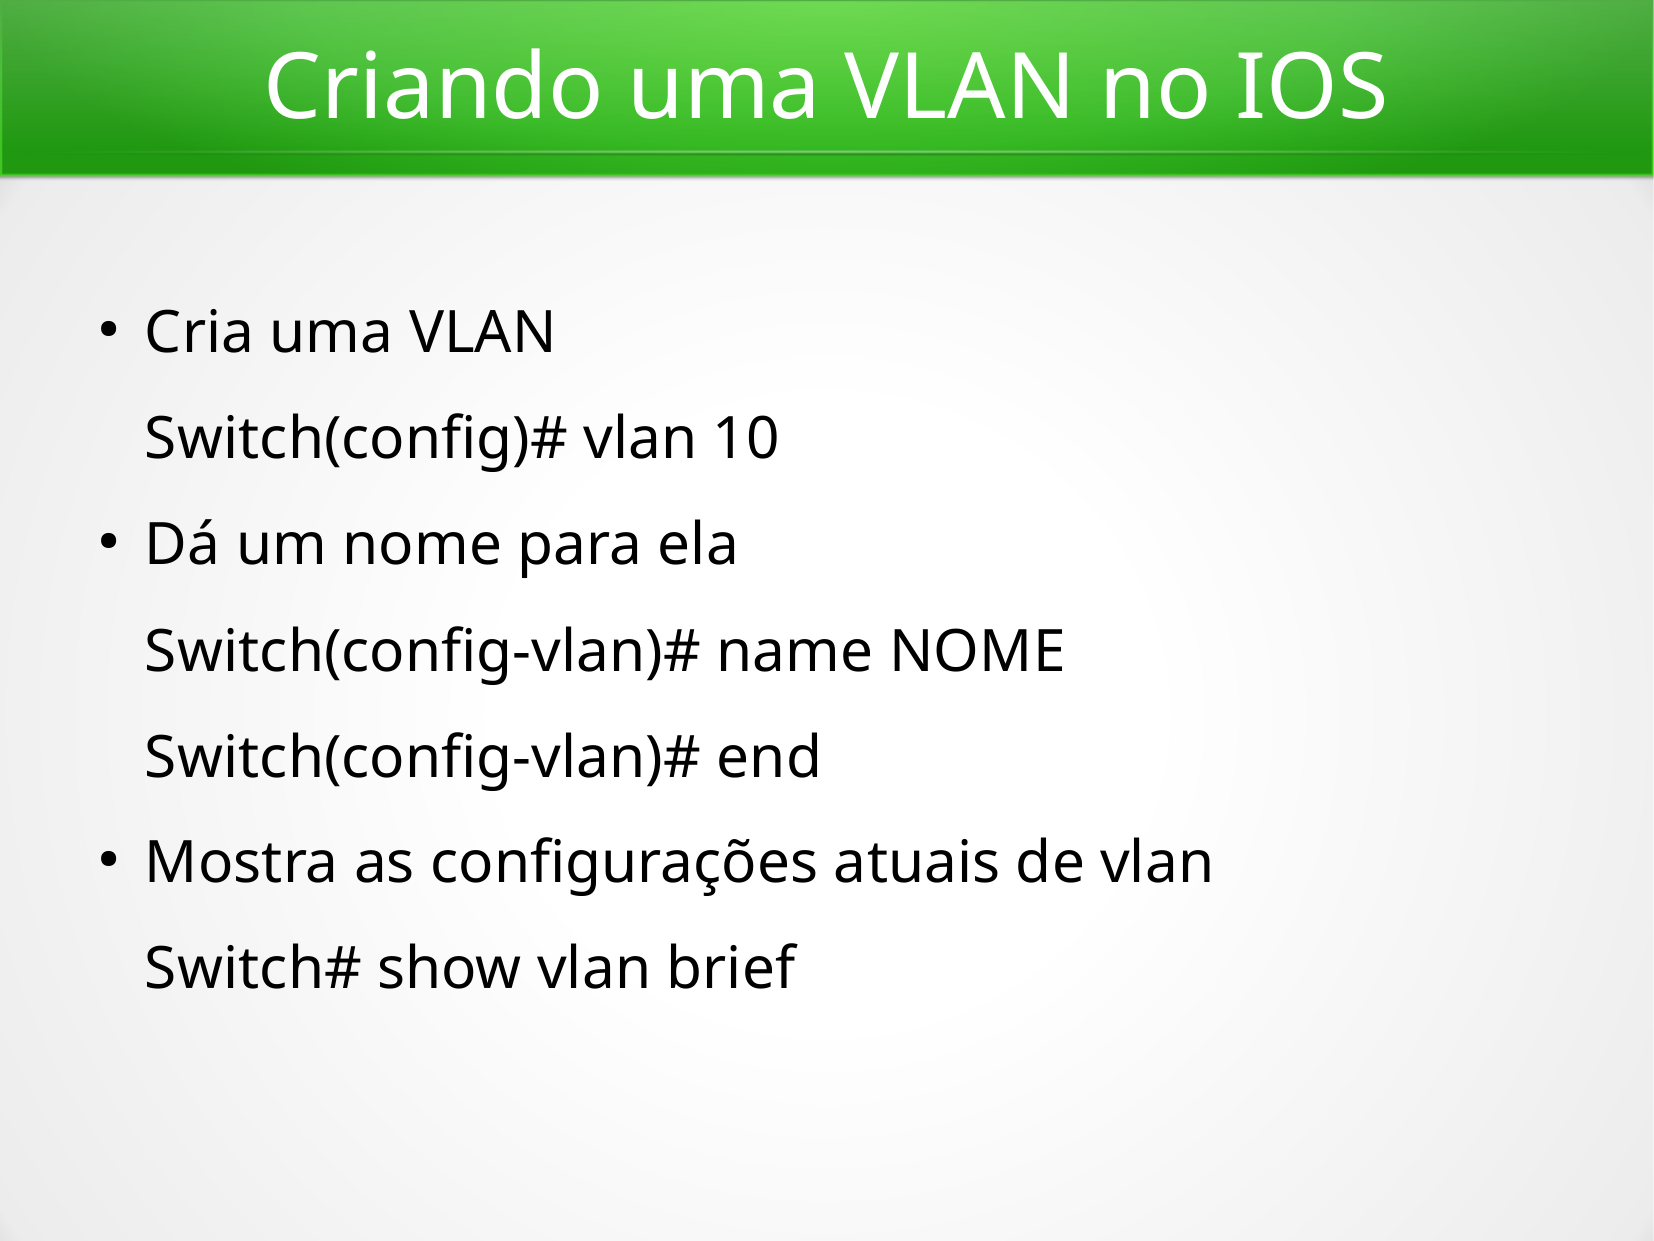

# Criando uma VLAN no IOS
Cria uma VLAN
Switch(config)# vlan 10
Dá um nome para ela
Switch(config-vlan)# name NOME
Switch(config-vlan)# end
Mostra as configurações atuais de vlan
Switch# show vlan brief